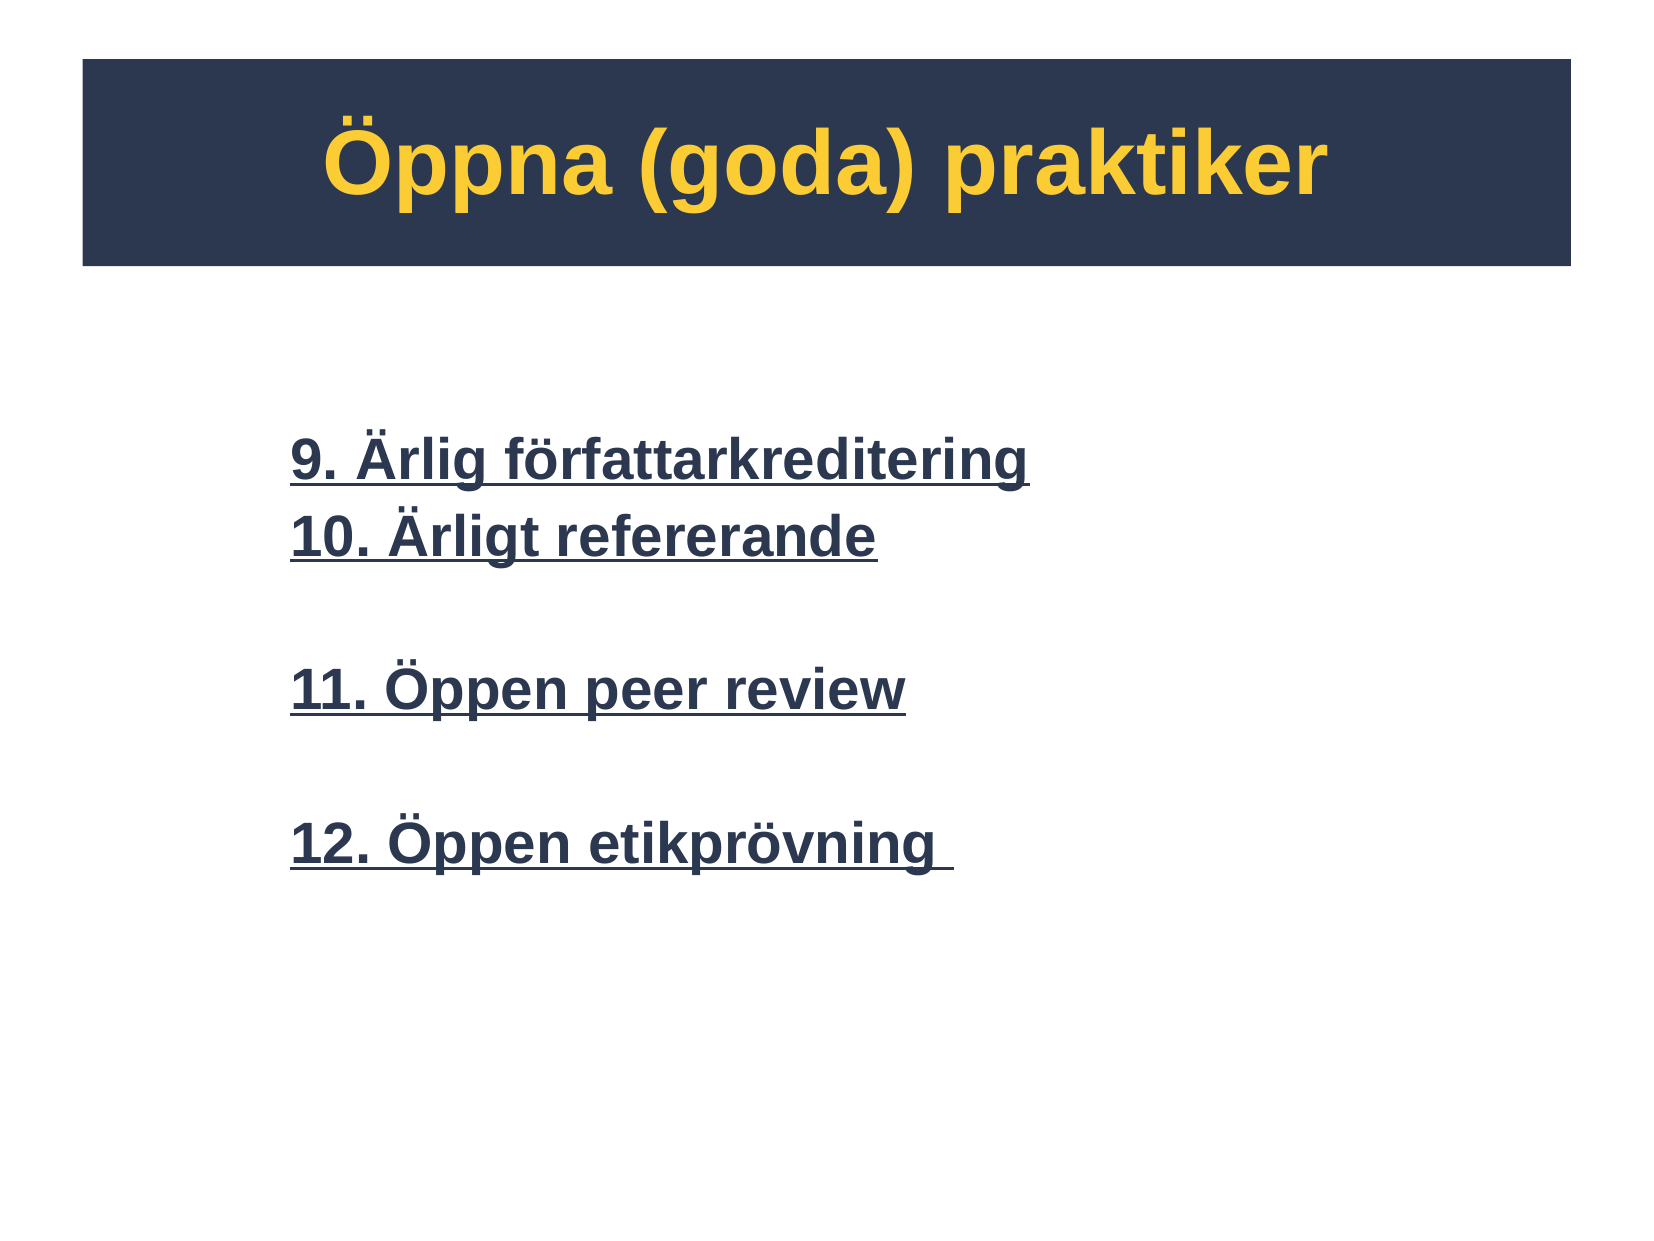

# Öppna (goda) praktiker
9. Ärlig författarkreditering
10. Ärligt refererande
11. Öppen peer review
12. Öppen etikprövning